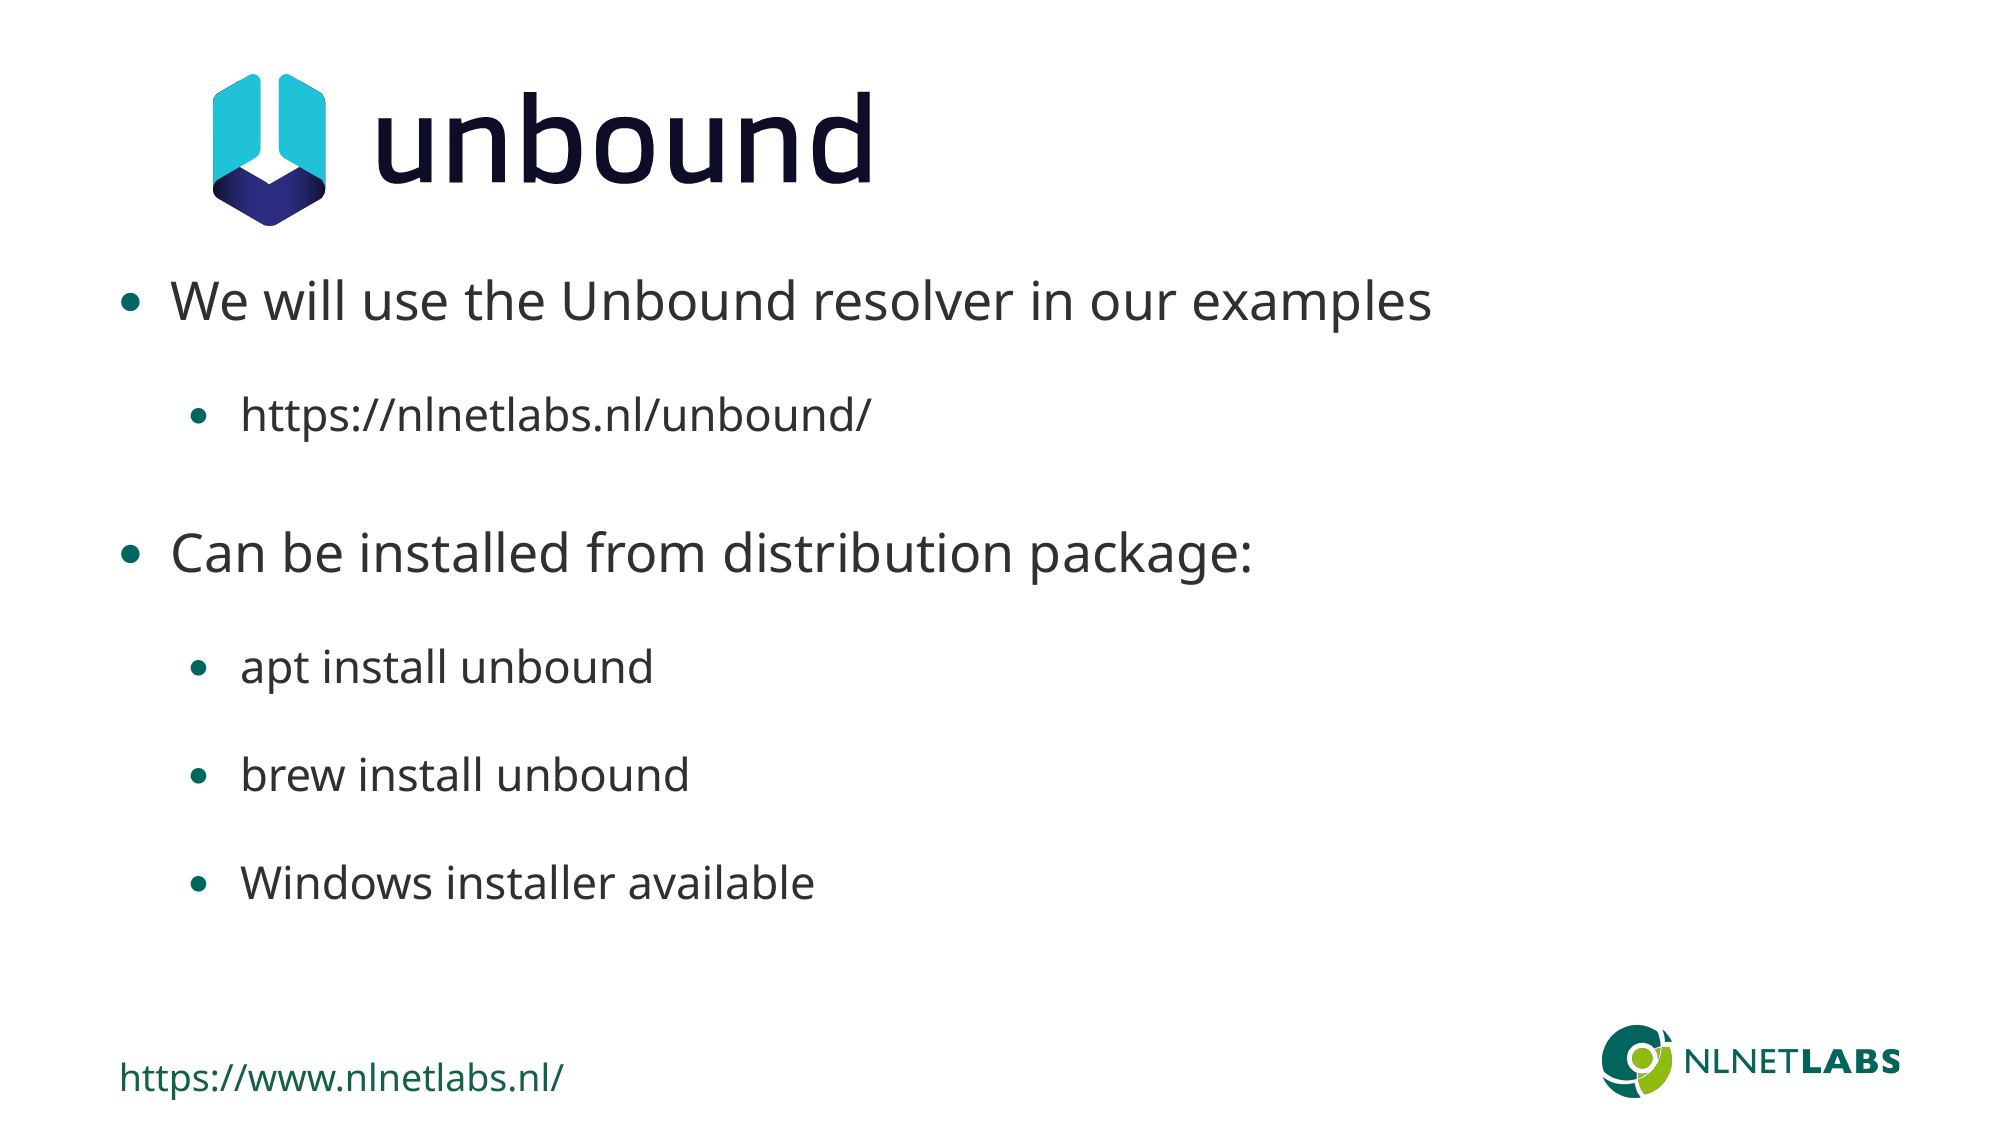

# We will use the Unbound resolver in our examples
https://nlnetlabs.nl/unbound/
Can be installed from distribution package:
apt install unbound
brew install unbound
Windows installer available